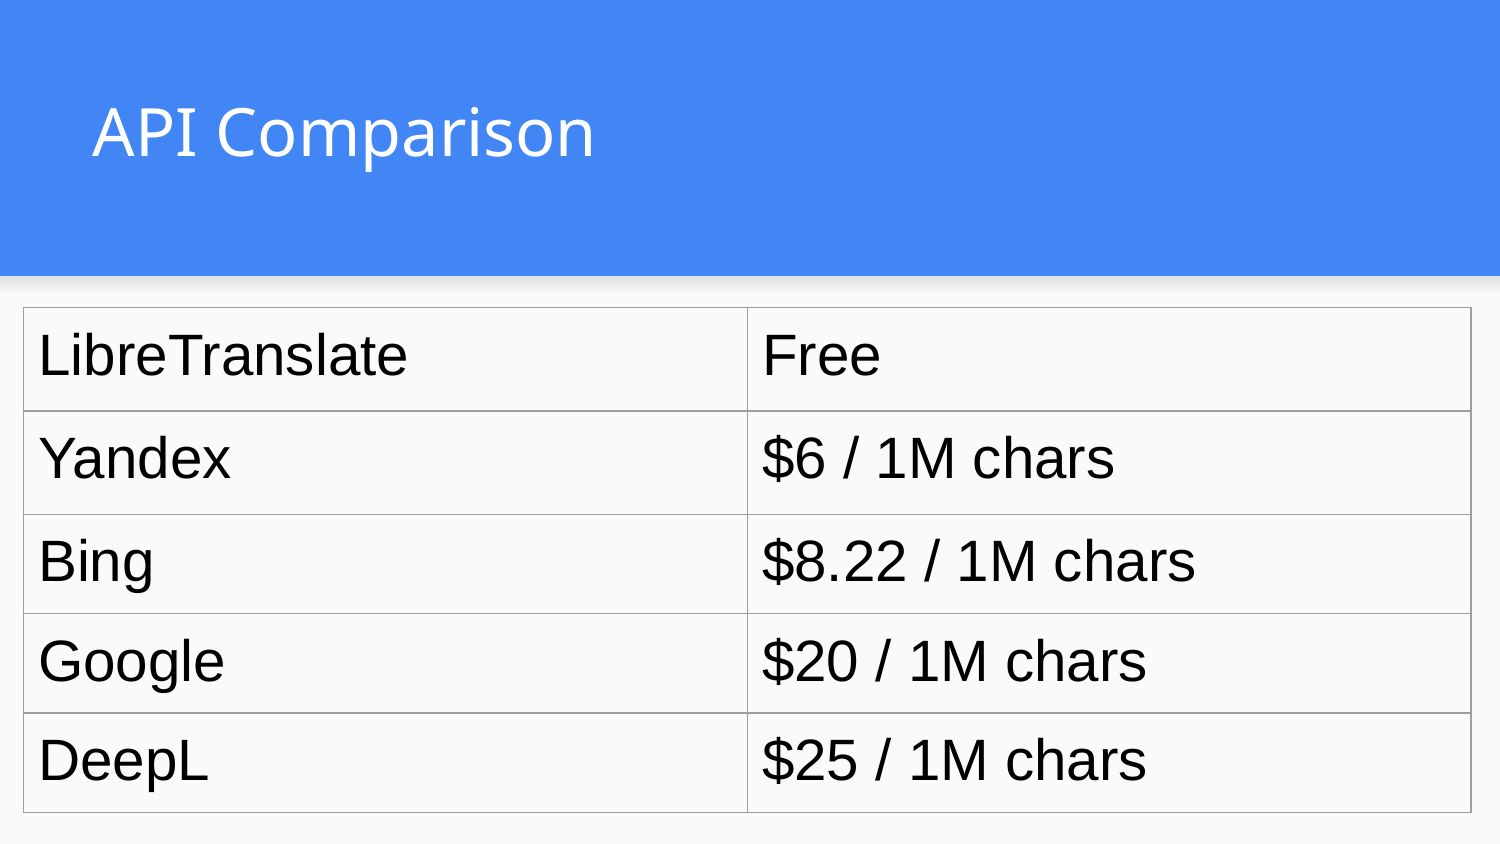

# API Comparison
| LibreTranslate | Free |
| --- | --- |
| Yandex | $6 / 1M chars |
| Bing | $8.22 / 1M chars |
| Google | $20 / 1M chars |
| DeepL | $25 / 1M chars |